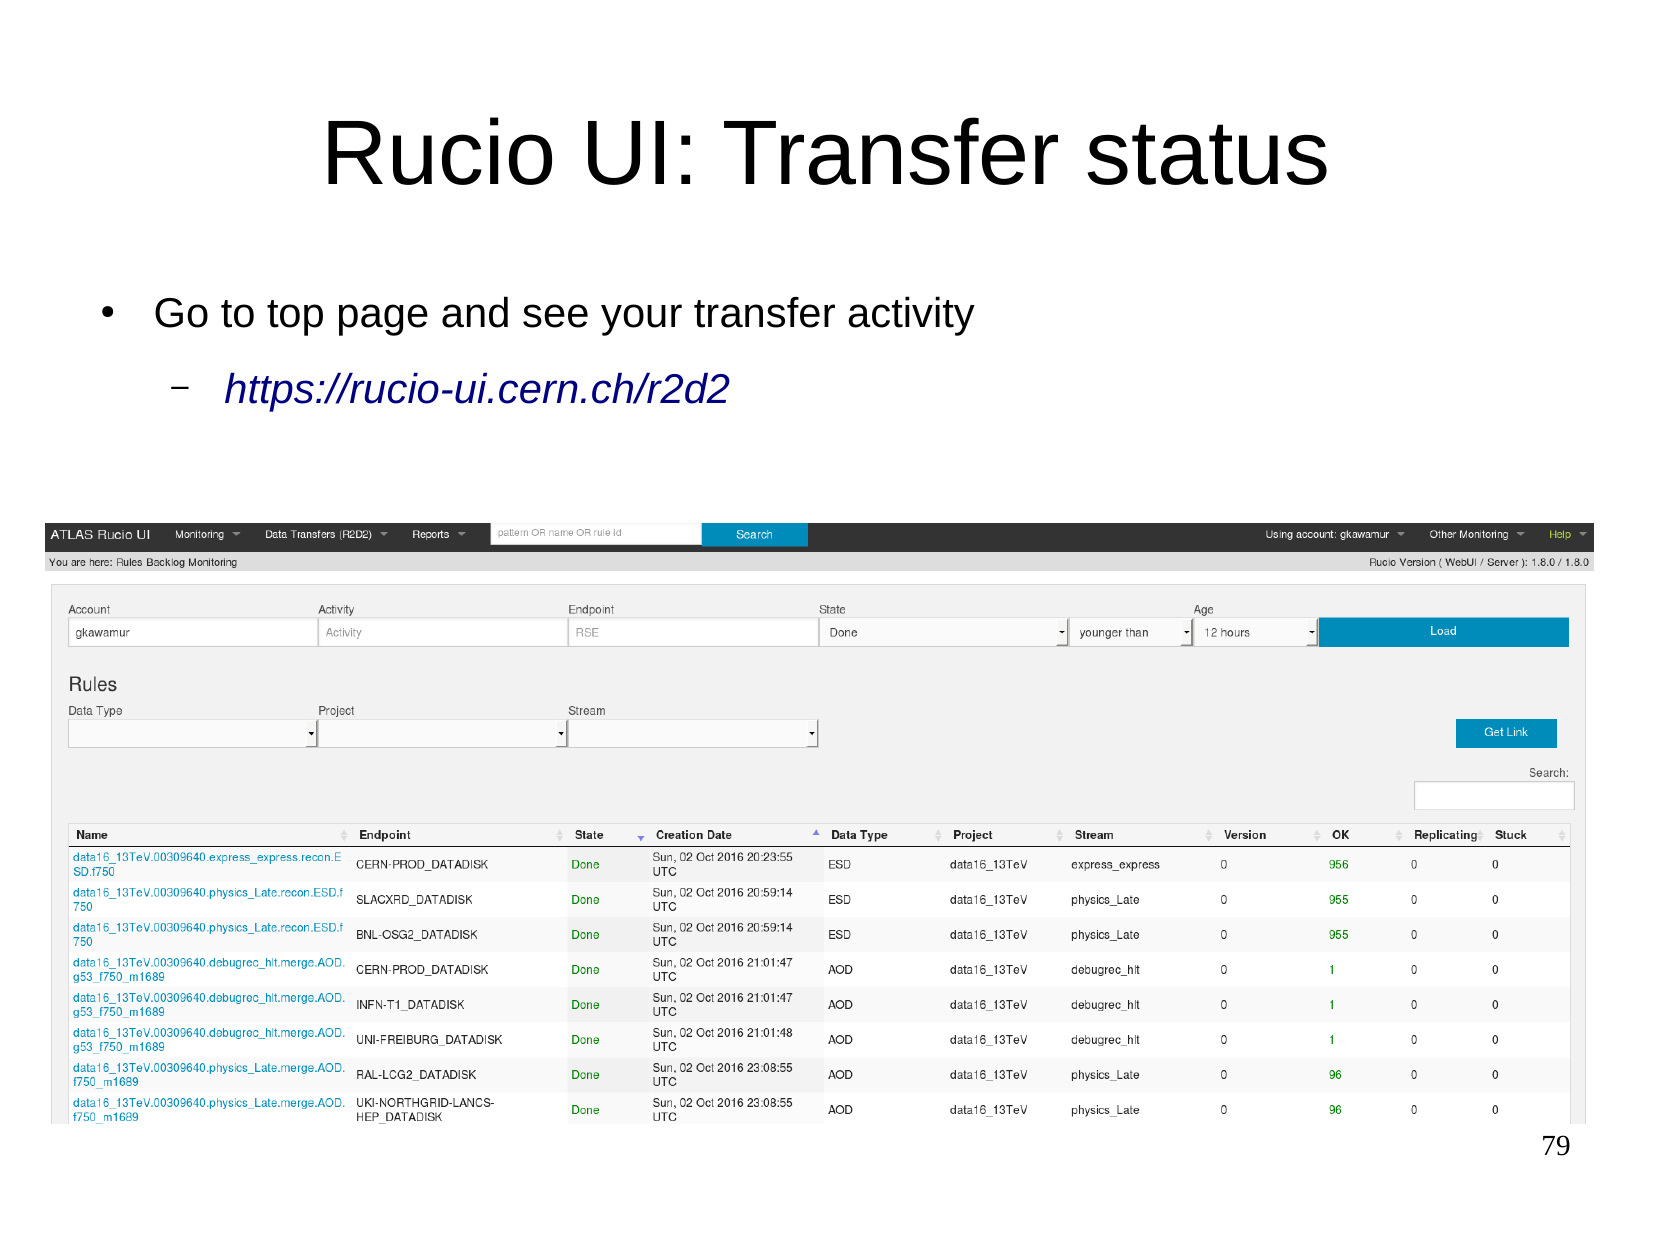

# Rucio UI: Transfer status
Go to top page and see your transfer activity
https://rucio-ui.cern.ch/r2d2
79